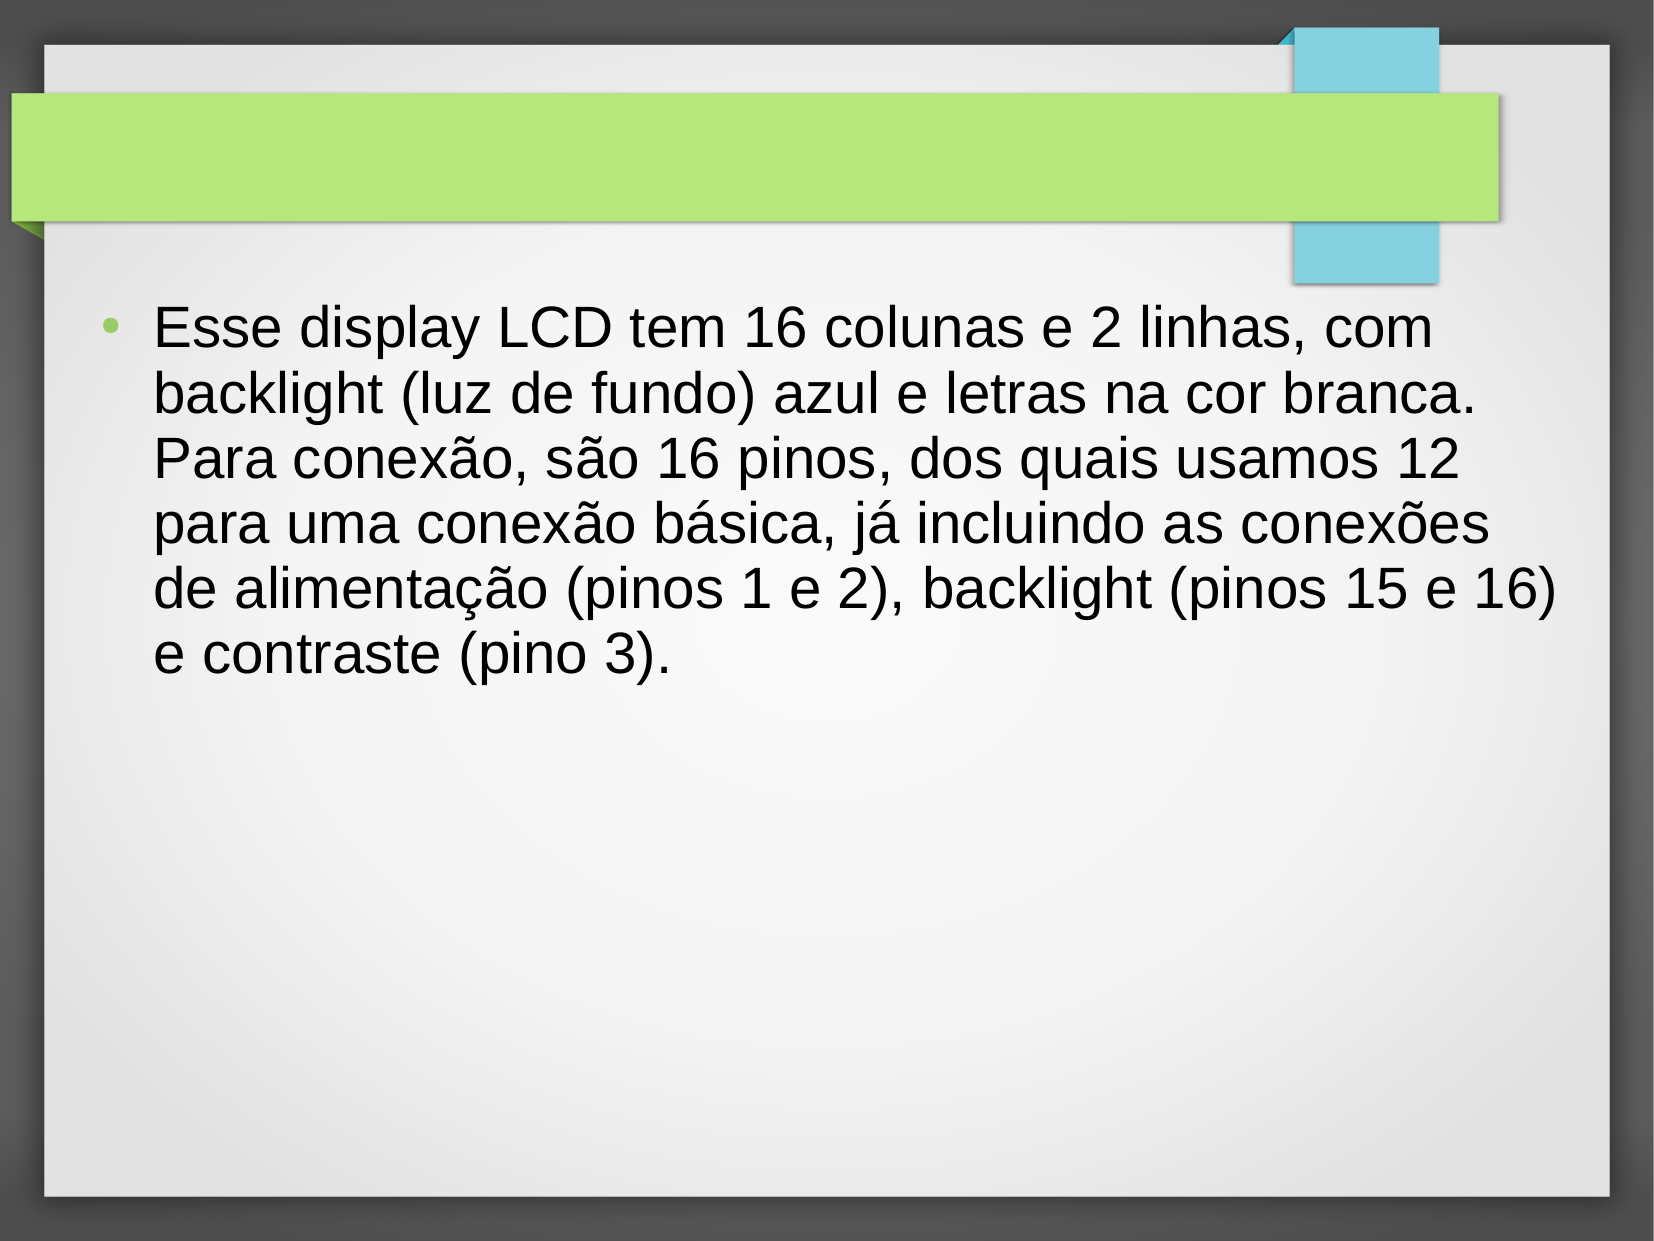

# Esse display LCD tem 16 colunas e 2 linhas, com backlight (luz de fundo) azul e letras na cor branca. Para conexão, são 16 pinos, dos quais usamos 12 para uma conexão básica, já incluindo as conexões de alimentação (pinos 1 e 2), backlight (pinos 15 e 16) e contraste (pino 3).